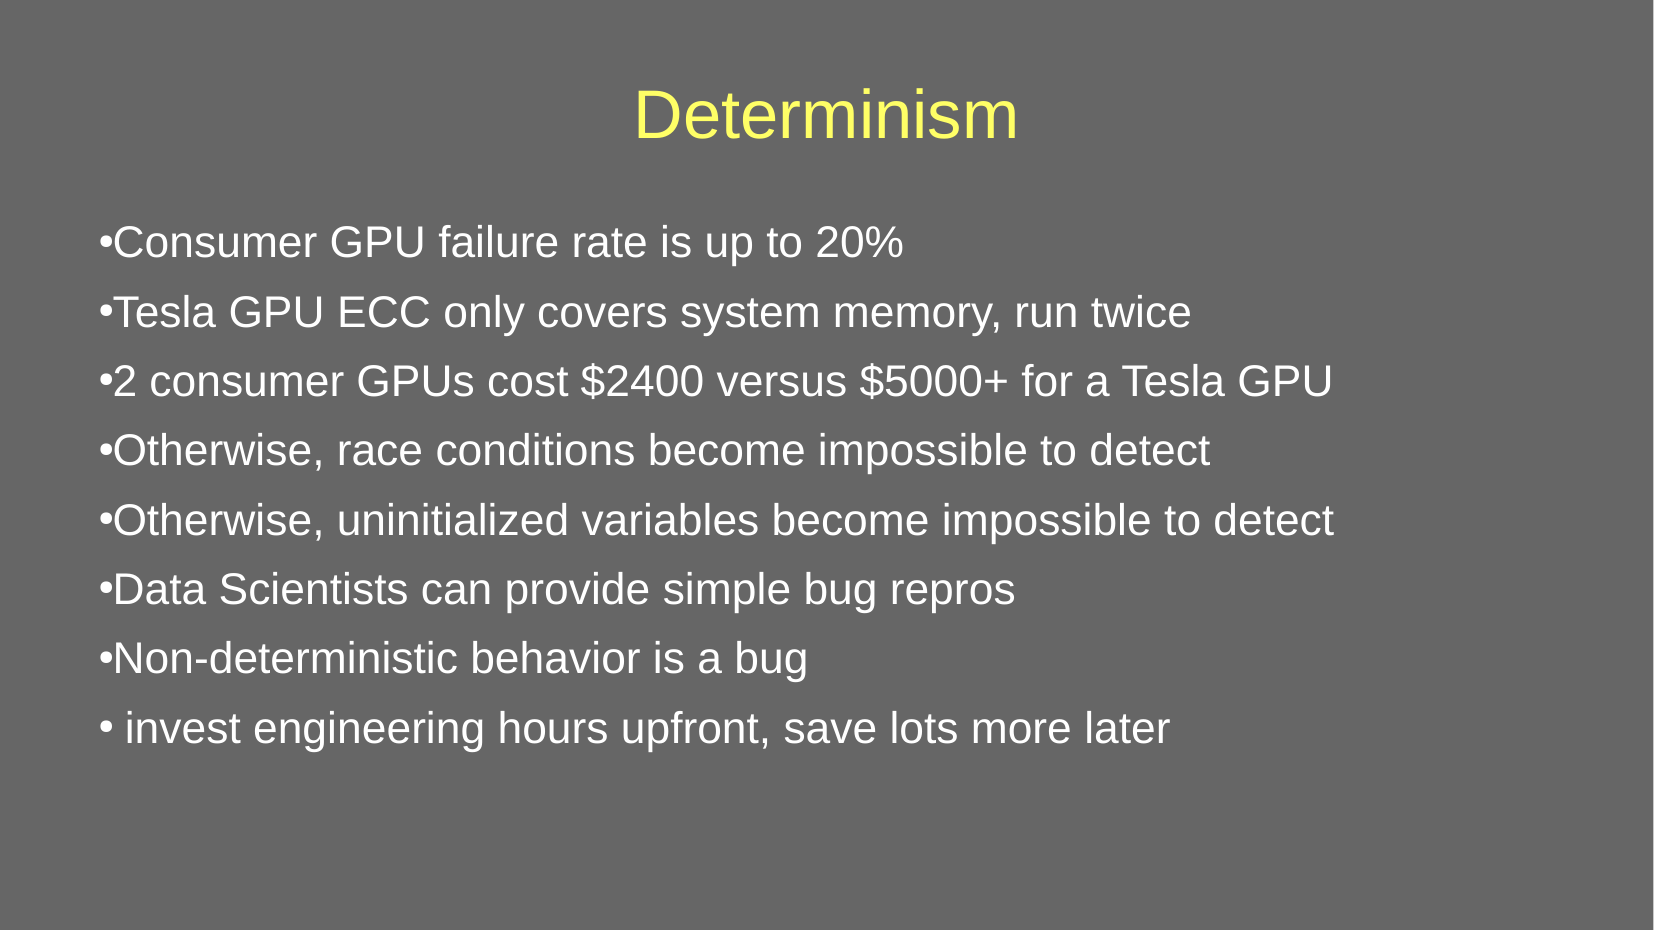

# Determinism
Consumer GPU failure rate is up to 20%
Tesla GPU ECC only covers system memory, run twice
2 consumer GPUs cost $2400 versus $5000+ for a Tesla GPU
Otherwise, race conditions become impossible to detect
Otherwise, uninitialized variables become impossible to detect
Data Scientists can provide simple bug repros
Non-deterministic behavior is a bug
 invest engineering hours upfront, save lots more later